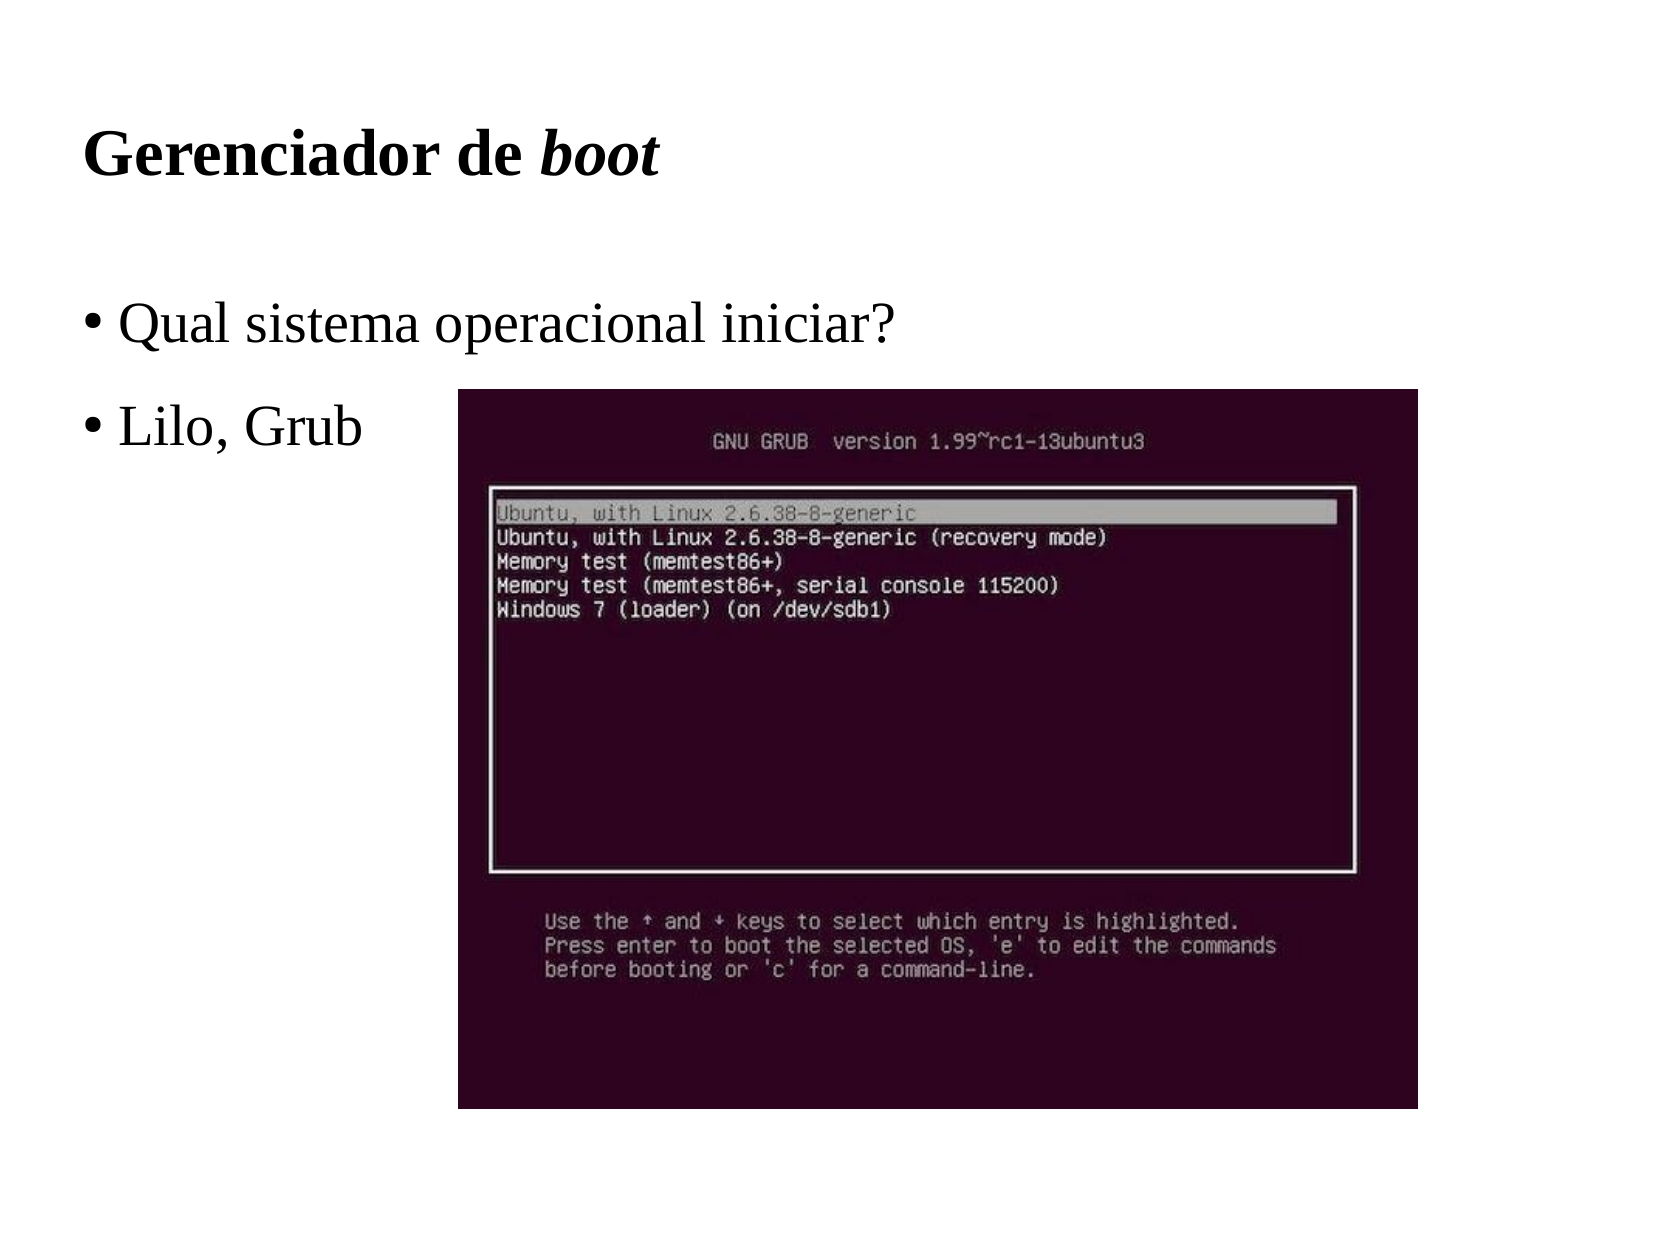

# Gerenciador de boot
Qual sistema operacional iniciar?
Lilo, Grub